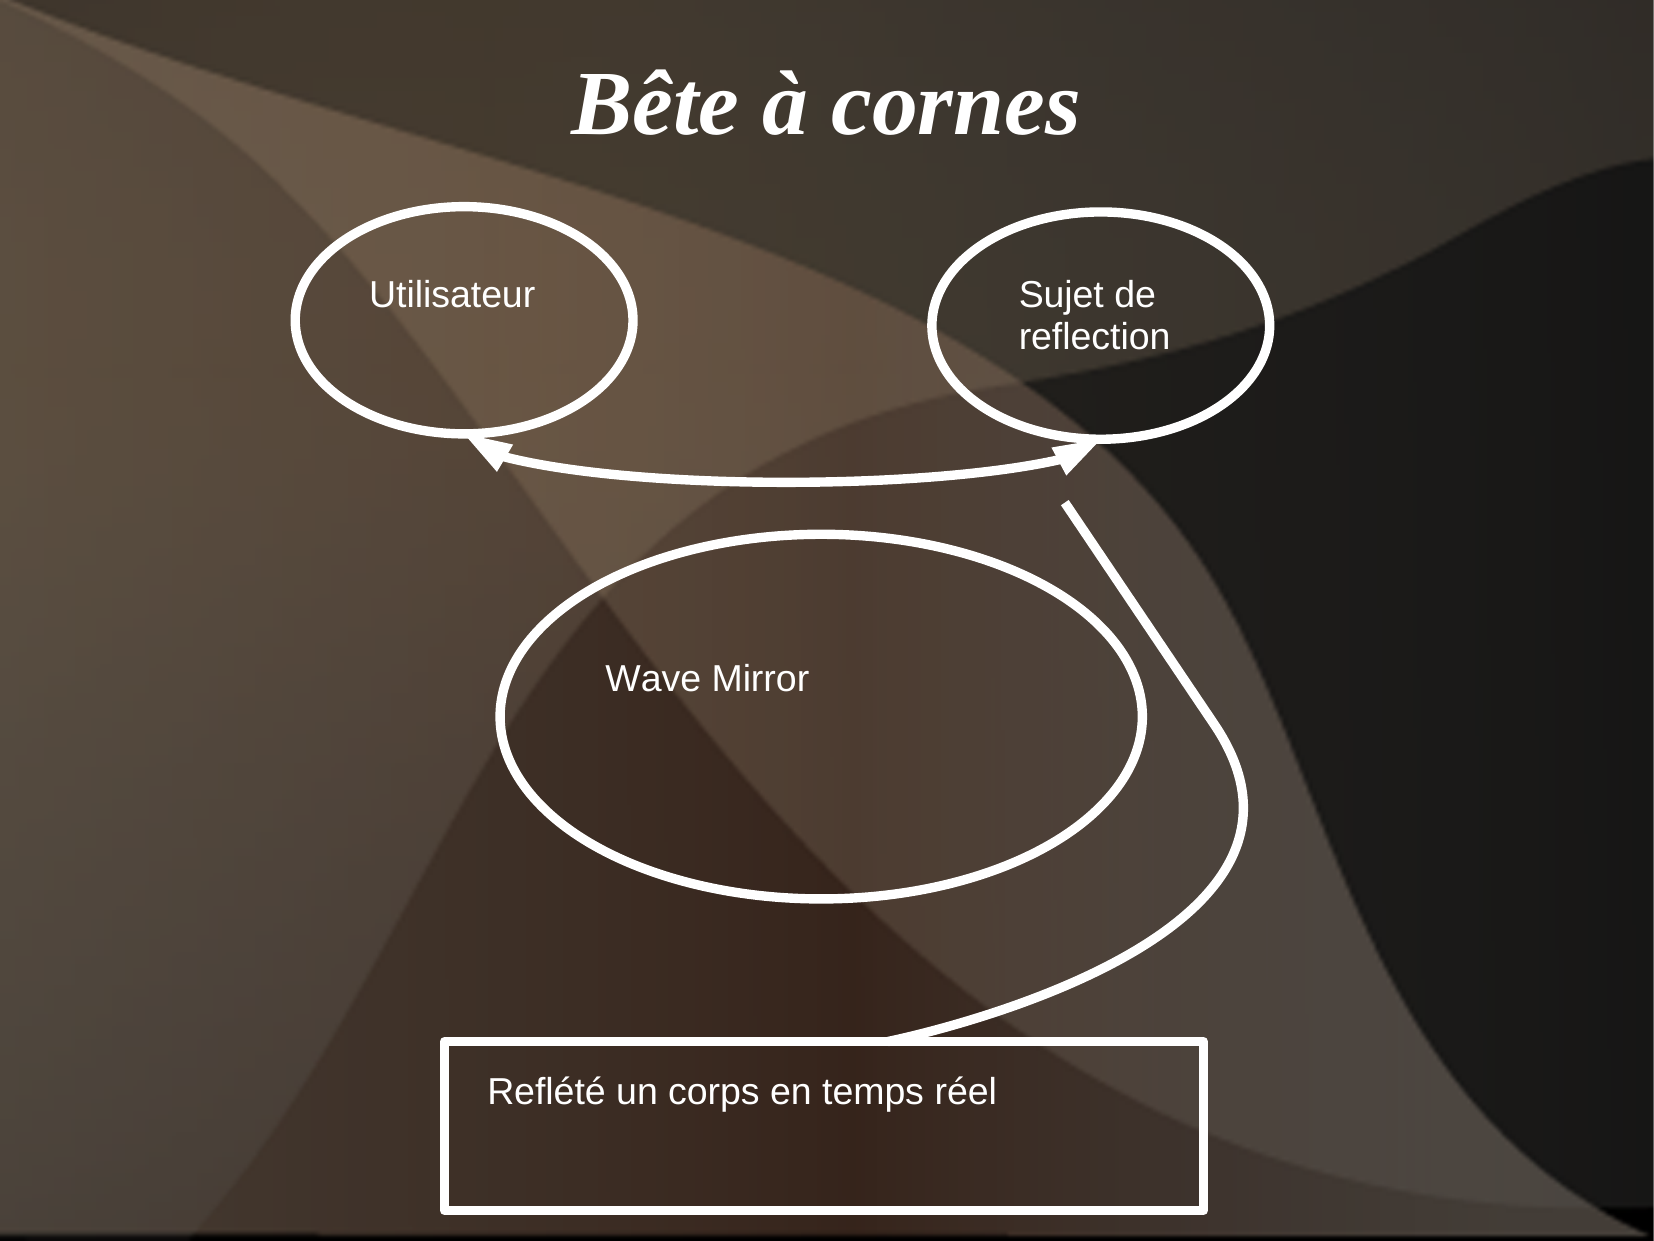

# Bête à cornes
Utilisateur
Sujet de reflection
Wave Mirror
Reflété un corps en temps réel